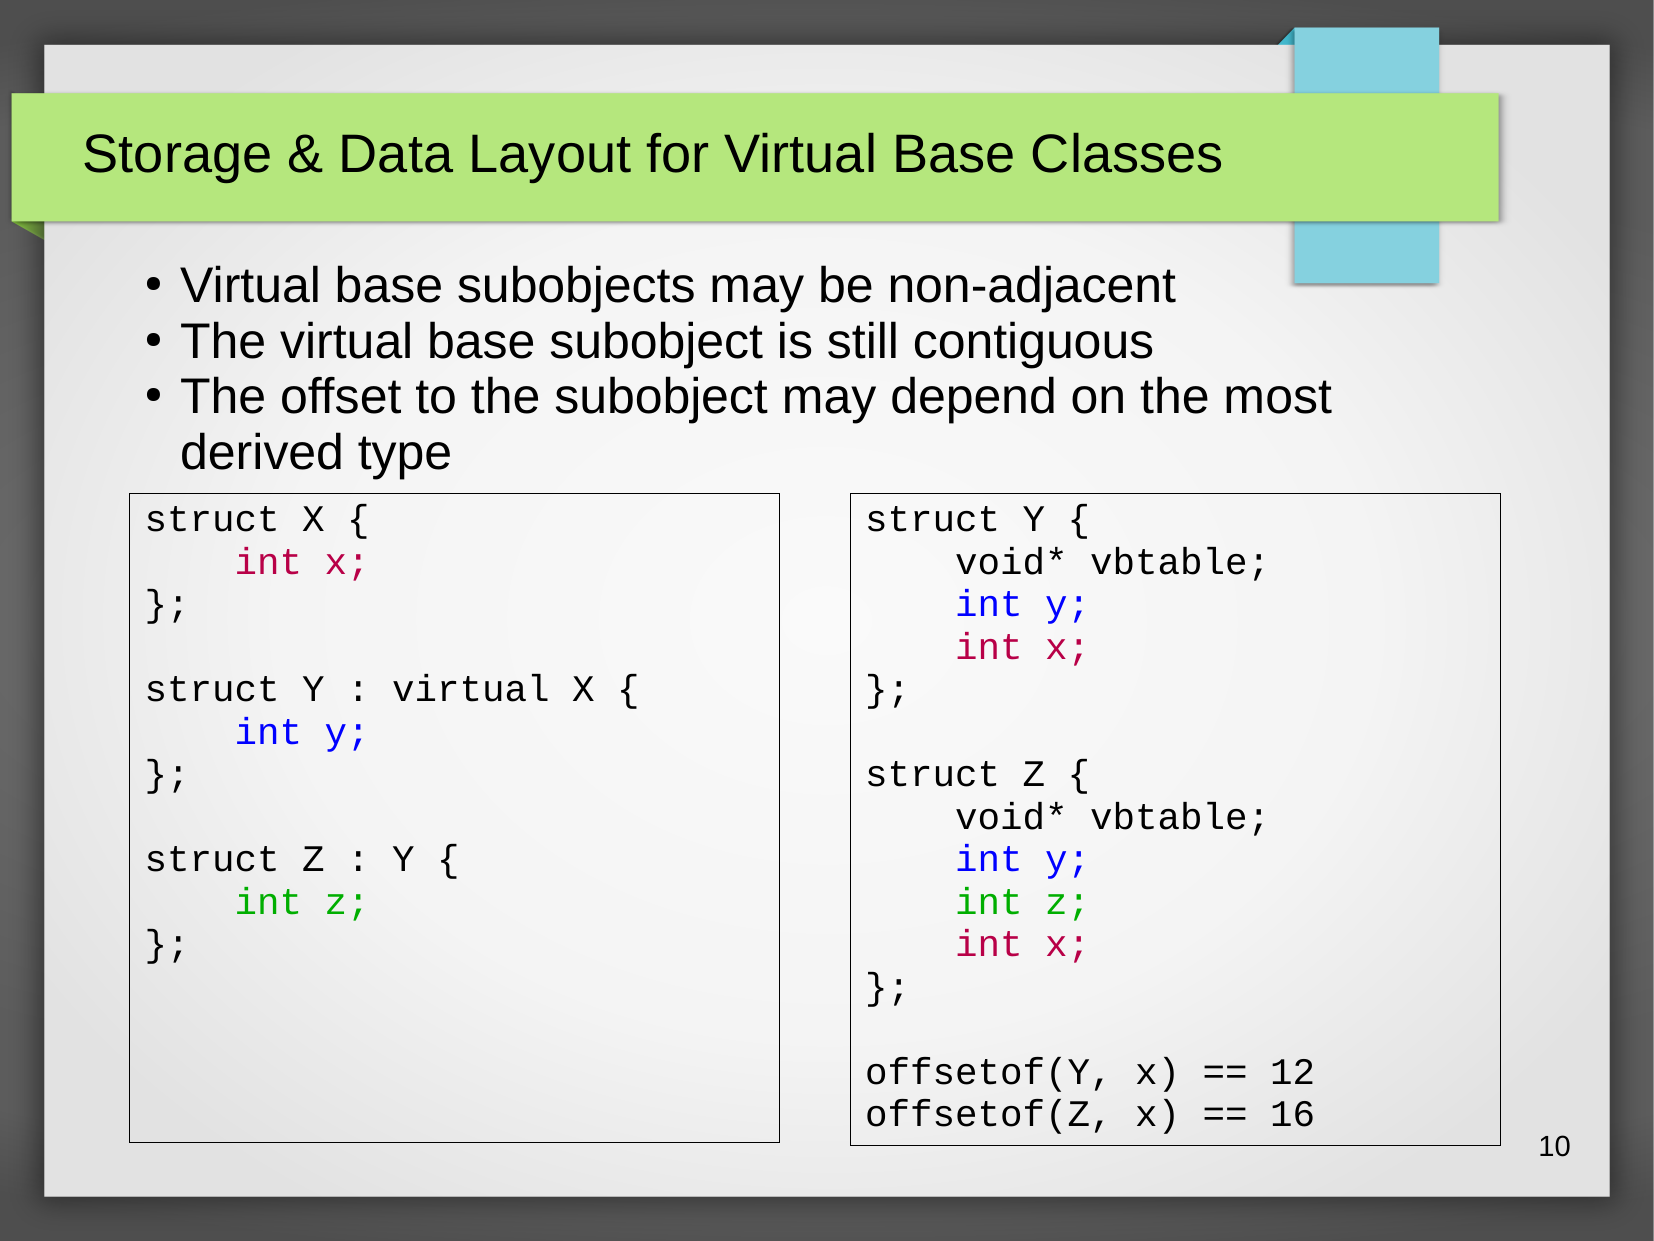

# Storage & Data Layout for Virtual Base Classes
Virtual base subobjects may be non-adjacent
The virtual base subobject is still contiguous
The offset to the subobject may depend on the most derived type
struct X {
 int x;
};
struct Y : virtual X {
 int y;
};
struct Z : Y {
 int z;
};
struct Y {
 void* vbtable;
 int y;
 int x;
};
struct Z {
 void* vbtable;
 int y;
 int z;
 int x;
};
offsetof(Y, x) == 12
offsetof(Z, x) == 16
10